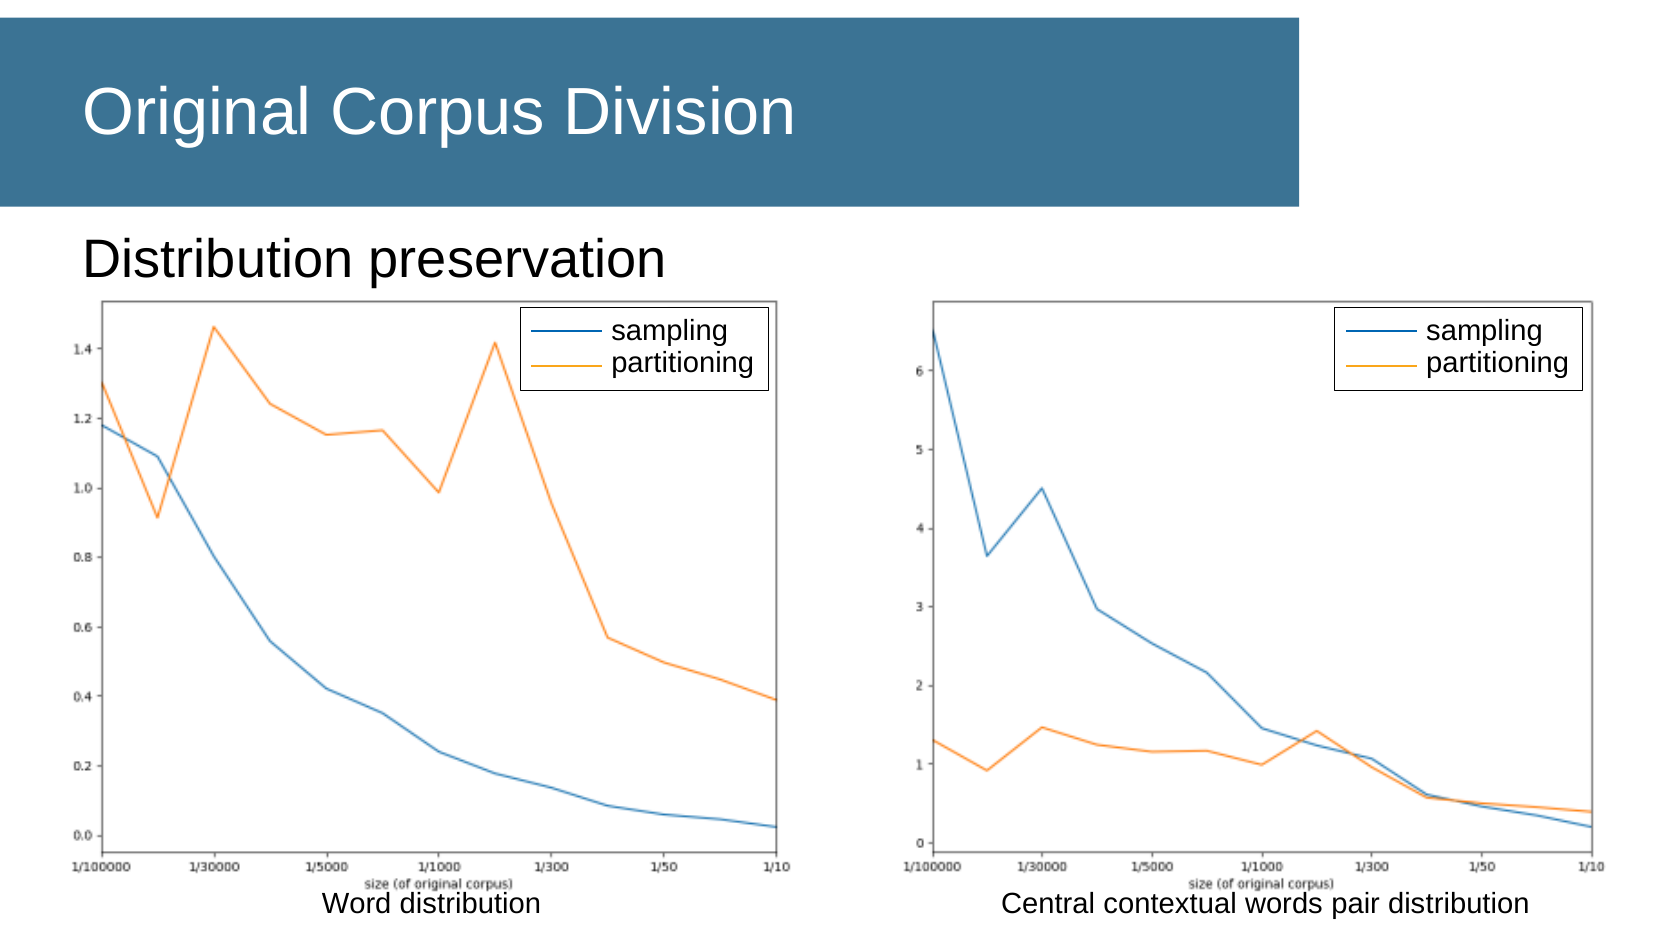

# Original Corpus Division
Distribution preservation
sampling
partitioning
sampling
partitioning
Word distribution
Central contextual words pair distribution